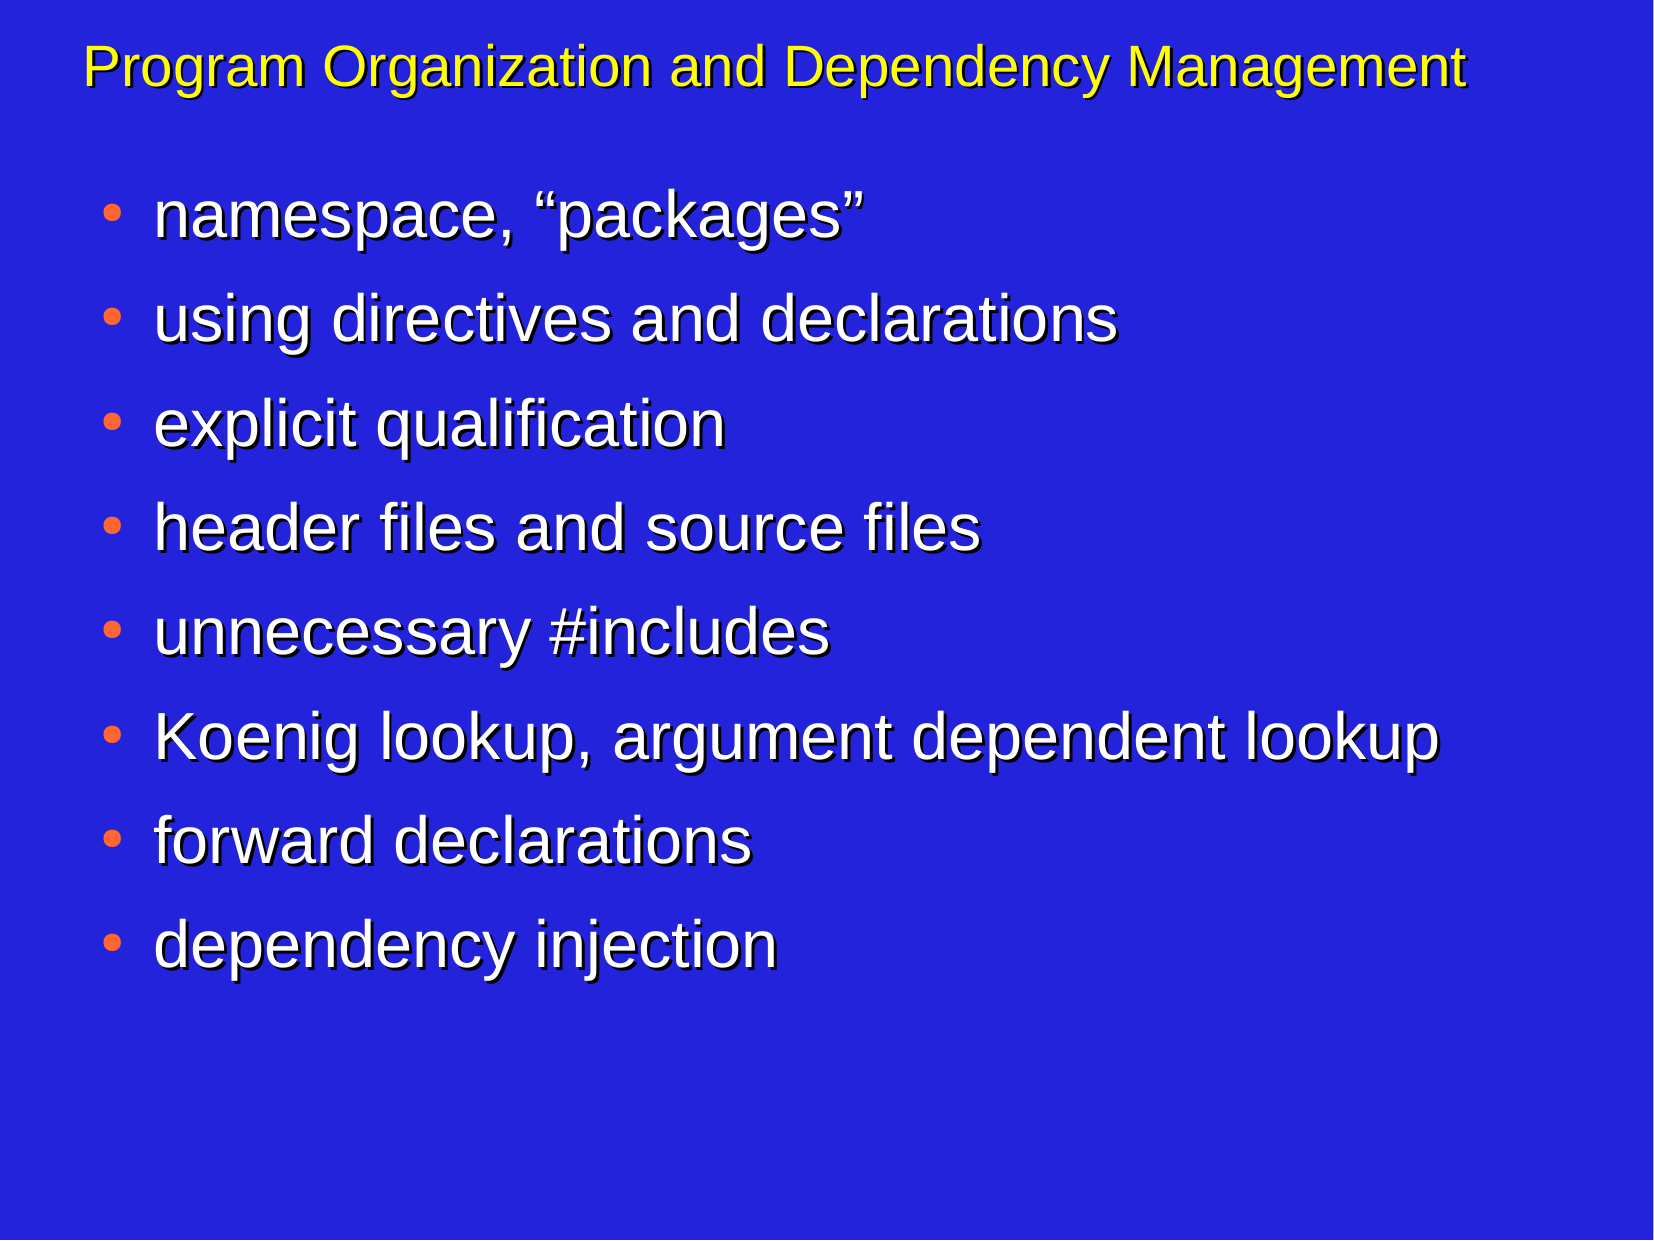

# Program Organization and Dependency Management
namespace, “packages”
using directives and declarations
explicit qualification
header files and source files
unnecessary #includes
Koenig lookup, argument dependent lookup
forward declarations
dependency injection